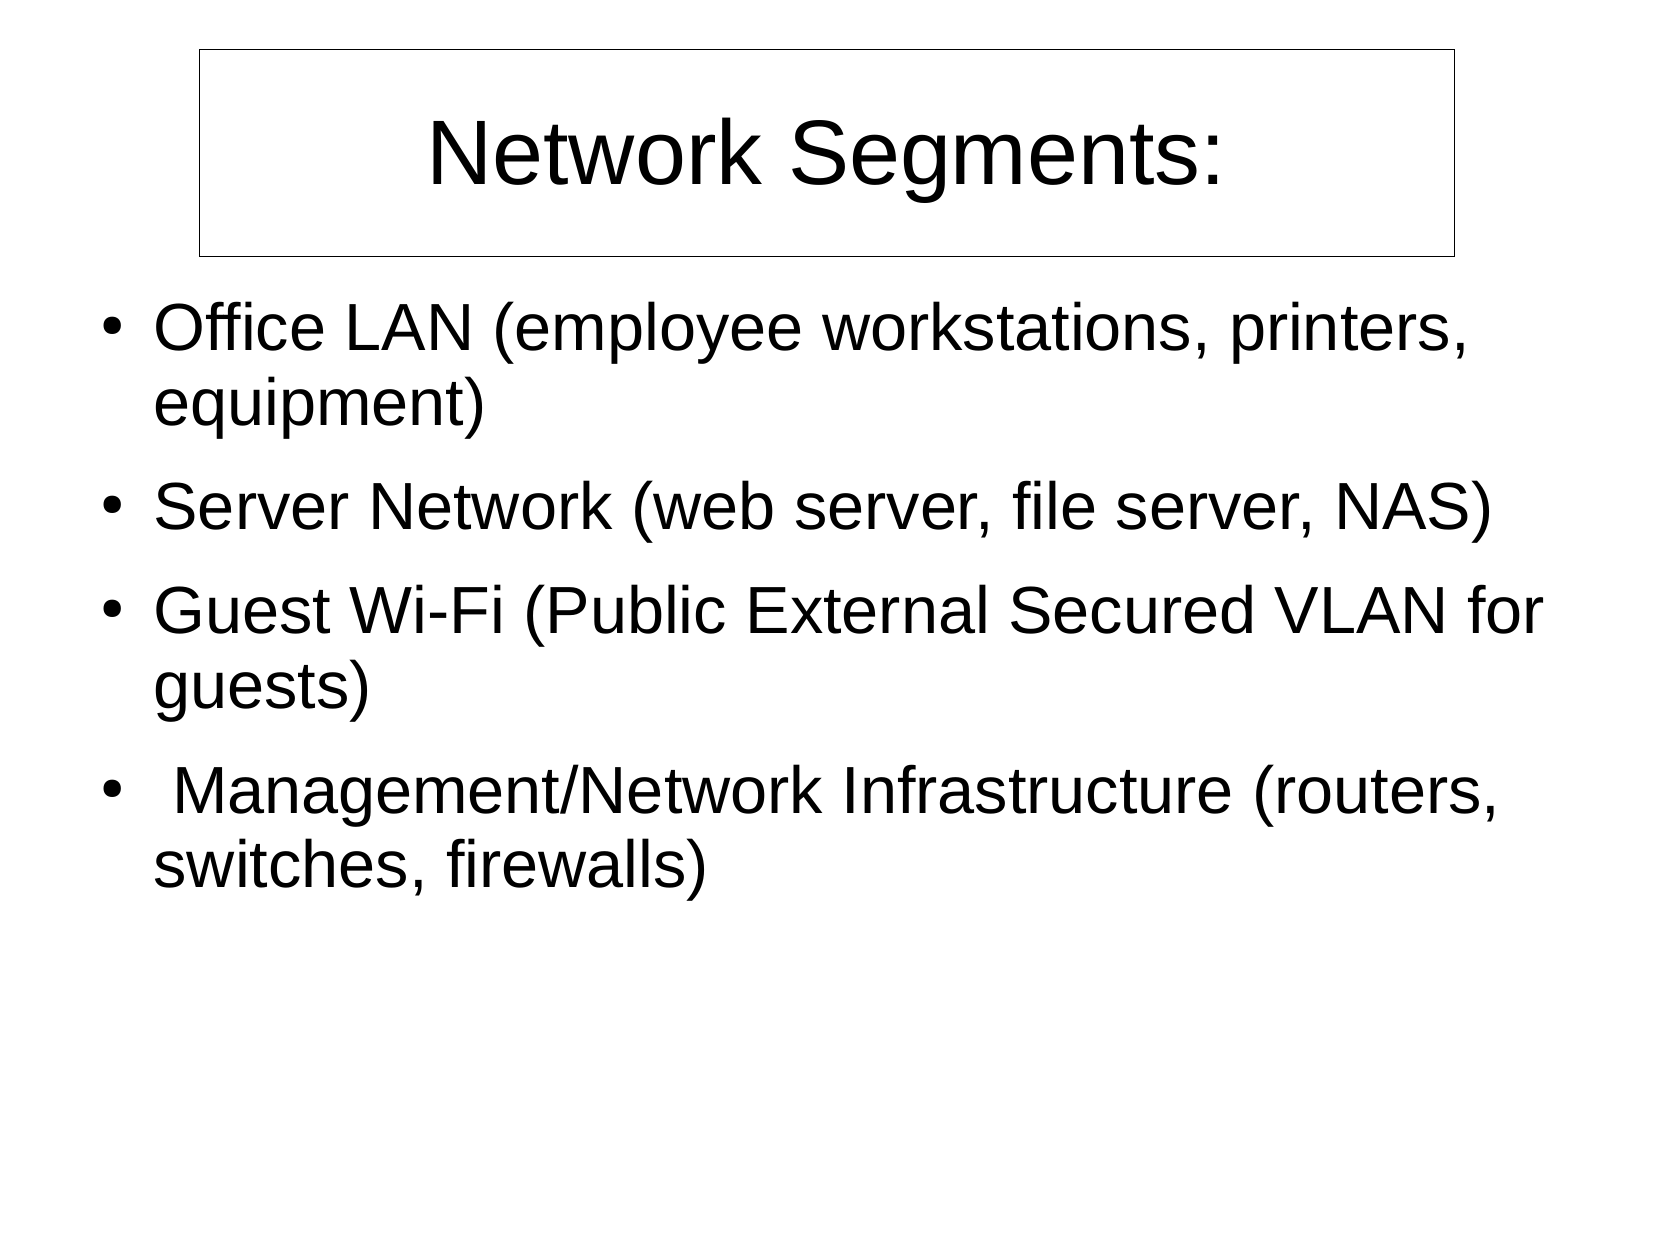

# Network Segments:
Office LAN (employee workstations, printers, equipment)
Server Network (web server, file server, NAS)
Guest Wi-Fi (Public External Secured VLAN for guests)
 Management/Network Infrastructure (routers, switches, firewalls)